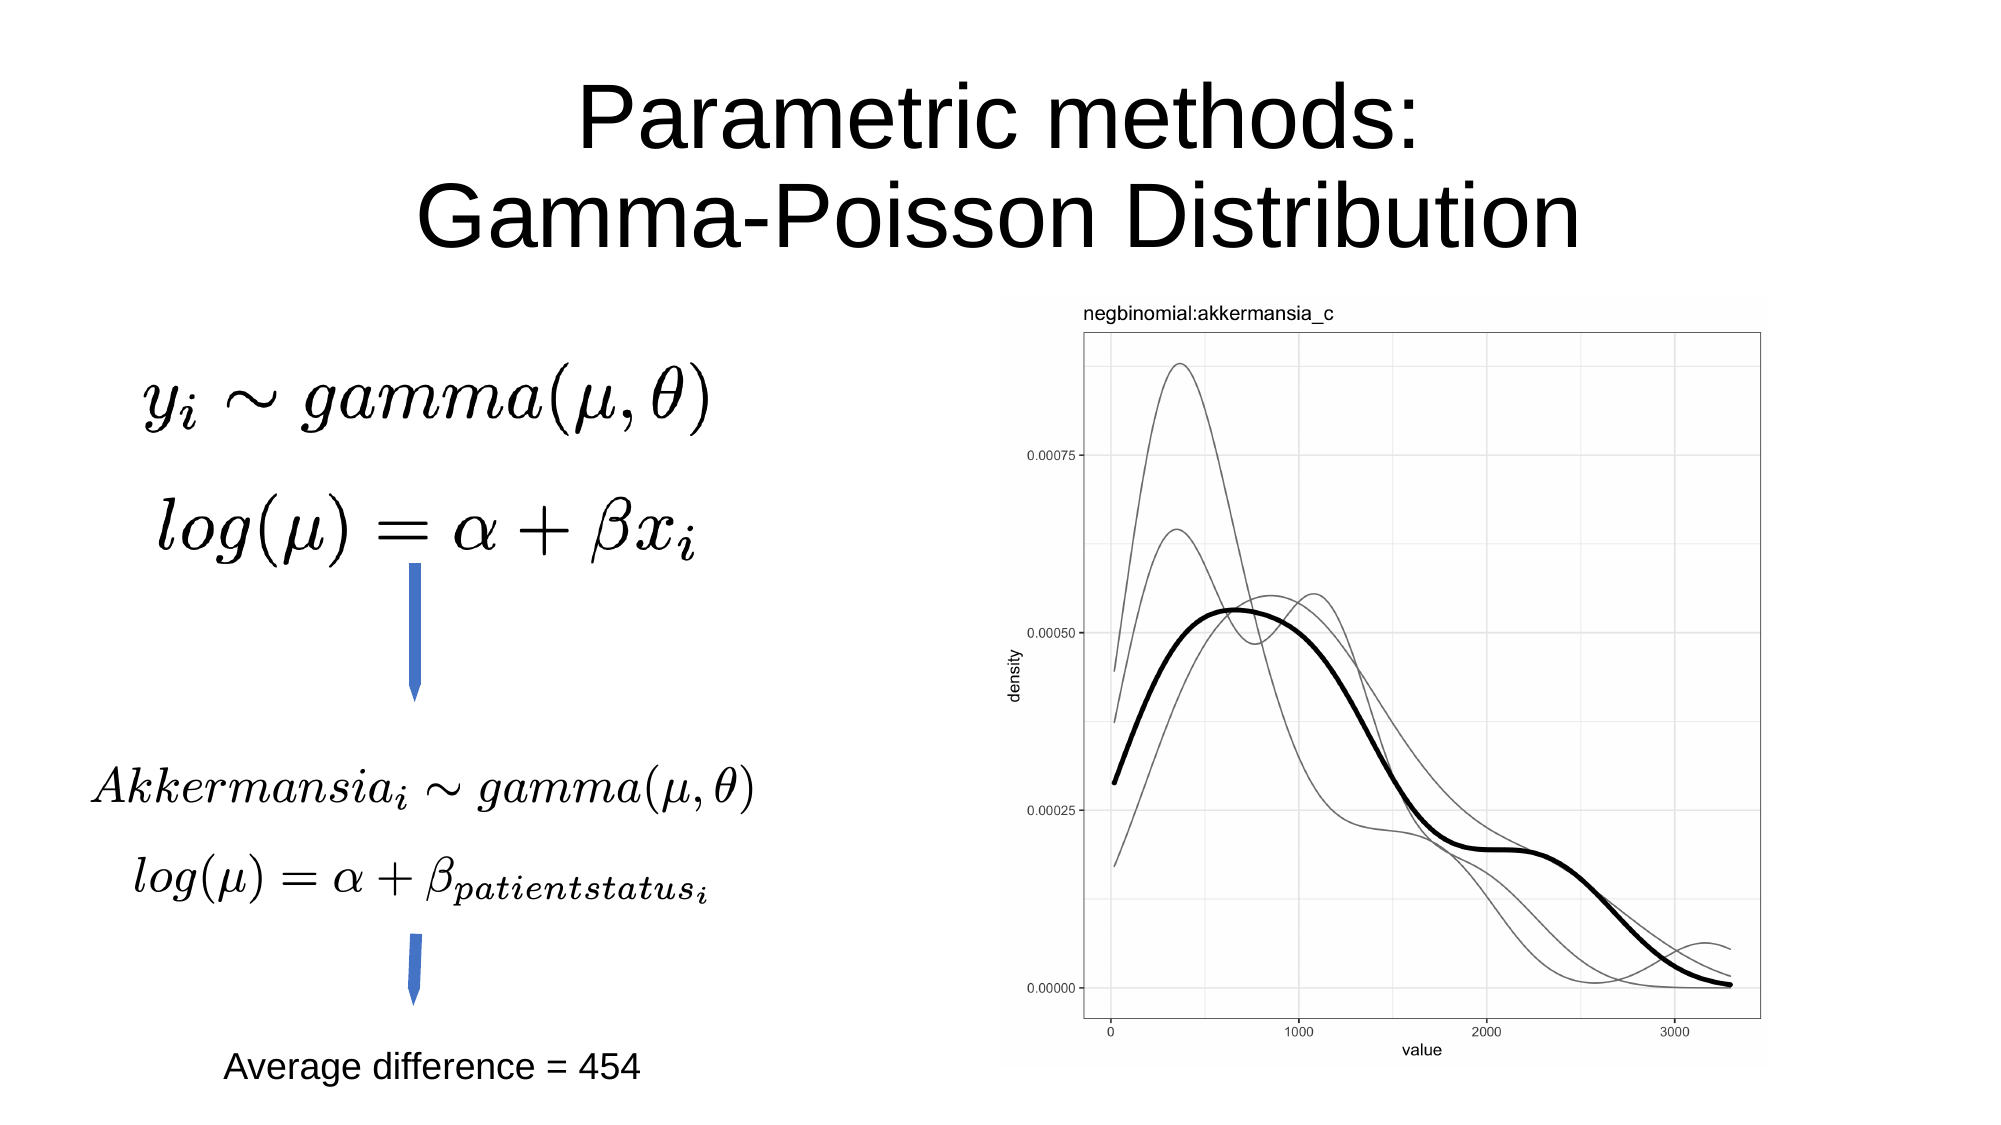

# Parametric methods: Gamma-Poisson Distribution
Average difference = 454